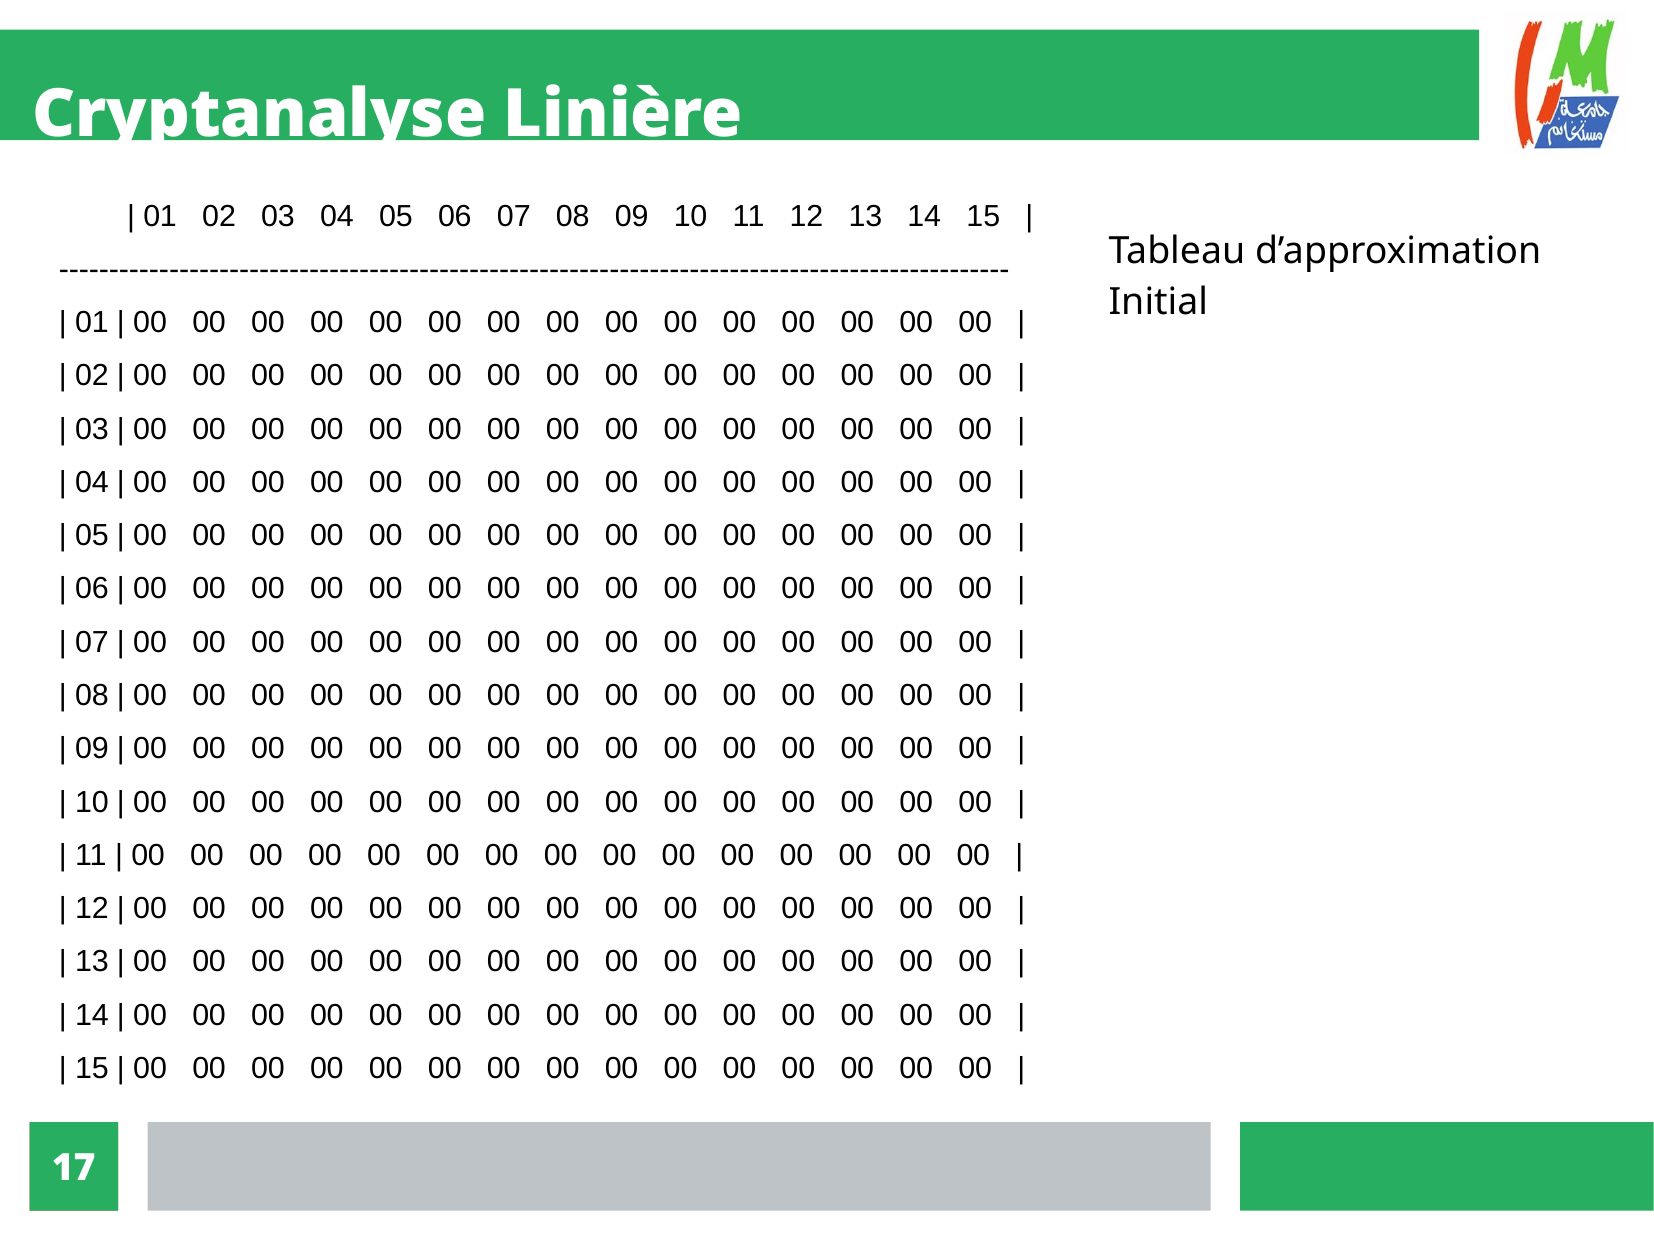

# Cryptanalyse Linière
 | 01 02 03 04 05 06 07 08 09 10 11 12 13 14 15 |
-----------------------------------------------------------------------------------------------
| 01 | 00 00 00 00 00 00 00 00 00 00 00 00 00 00 00 |
| 02 | 00 00 00 00 00 00 00 00 00 00 00 00 00 00 00 |
| 03 | 00 00 00 00 00 00 00 00 00 00 00 00 00 00 00 |
| 04 | 00 00 00 00 00 00 00 00 00 00 00 00 00 00 00 |
| 05 | 00 00 00 00 00 00 00 00 00 00 00 00 00 00 00 |
| 06 | 00 00 00 00 00 00 00 00 00 00 00 00 00 00 00 |
| 07 | 00 00 00 00 00 00 00 00 00 00 00 00 00 00 00 |
| 08 | 00 00 00 00 00 00 00 00 00 00 00 00 00 00 00 |
| 09 | 00 00 00 00 00 00 00 00 00 00 00 00 00 00 00 |
| 10 | 00 00 00 00 00 00 00 00 00 00 00 00 00 00 00 |
| 11 | 00 00 00 00 00 00 00 00 00 00 00 00 00 00 00 |
| 12 | 00 00 00 00 00 00 00 00 00 00 00 00 00 00 00 |
| 13 | 00 00 00 00 00 00 00 00 00 00 00 00 00 00 00 |
| 14 | 00 00 00 00 00 00 00 00 00 00 00 00 00 00 00 |
| 15 | 00 00 00 00 00 00 00 00 00 00 00 00 00 00 00 |
Tableau d’approximation
Initial
17